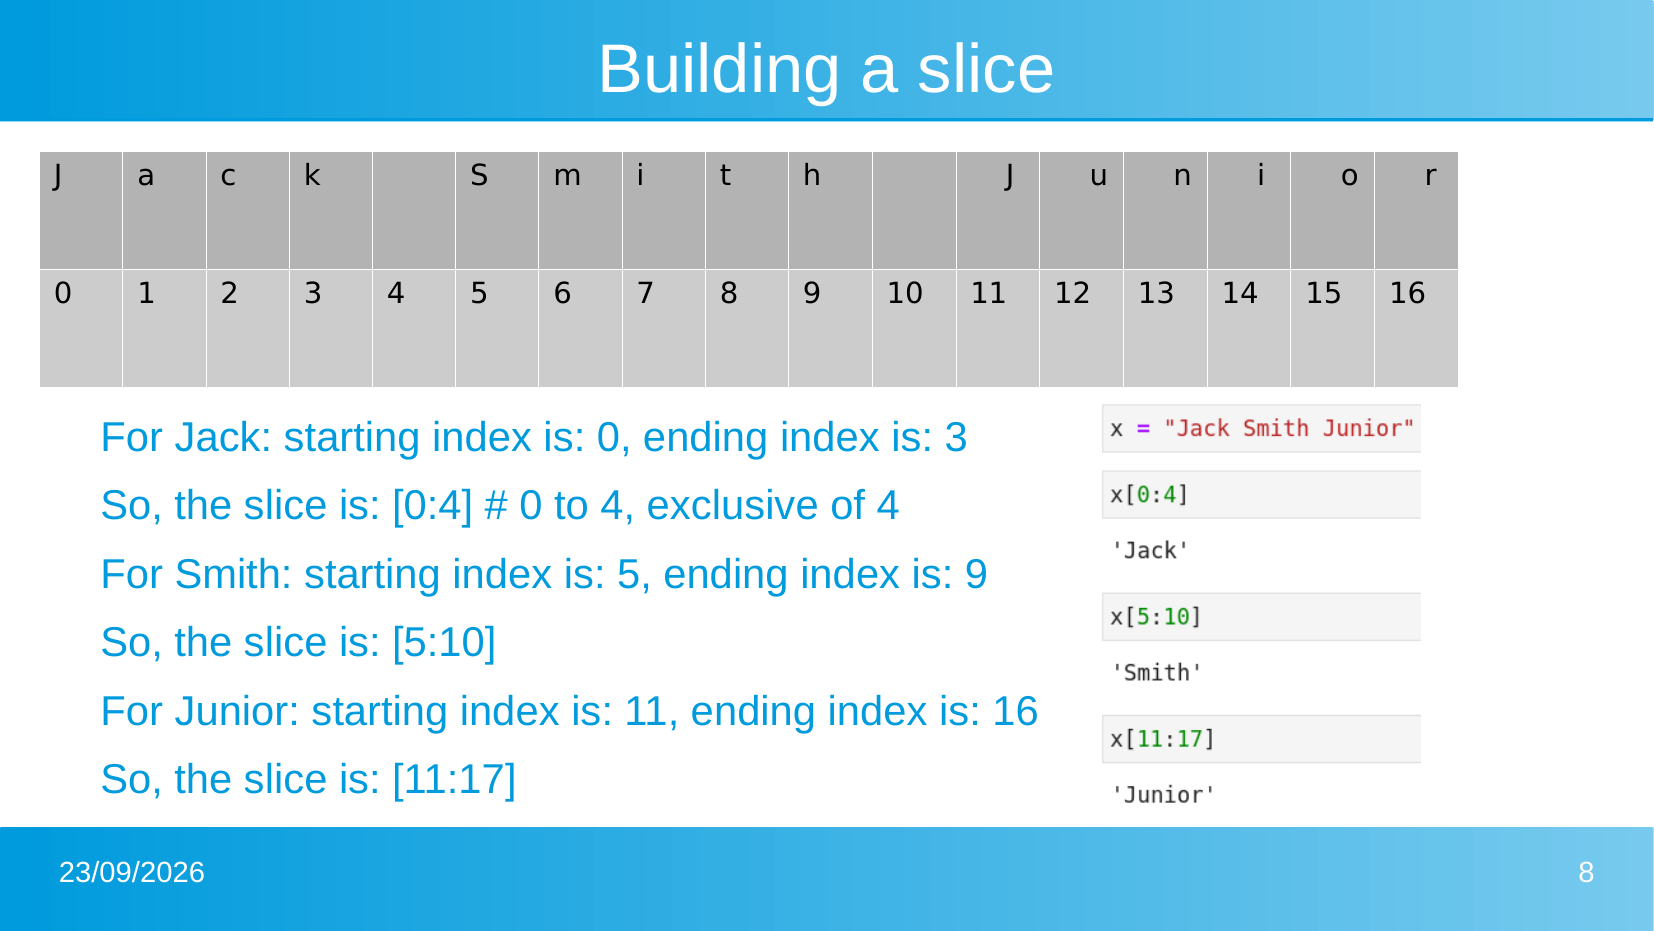

# Building a slice
| J | a | c | k | | S | m | i | t | h | | J | u | n | i | o | r |
| --- | --- | --- | --- | --- | --- | --- | --- | --- | --- | --- | --- | --- | --- | --- | --- | --- |
| 0 | 1 | 2 | 3 | 4 | 5 | 6 | 7 | 8 | 9 | 10 | 11 | 12 | 13 | 14 | 15 | 16 |
For Jack: starting index is: 0, ending index is: 3
So, the slice is: [0:4] # 0 to 4, exclusive of 4
For Smith: starting index is: 5, ending index is: 9
So, the slice is: [5:10]
For Junior: starting index is: 11, ending index is: 16
So, the slice is: [11:17]
8